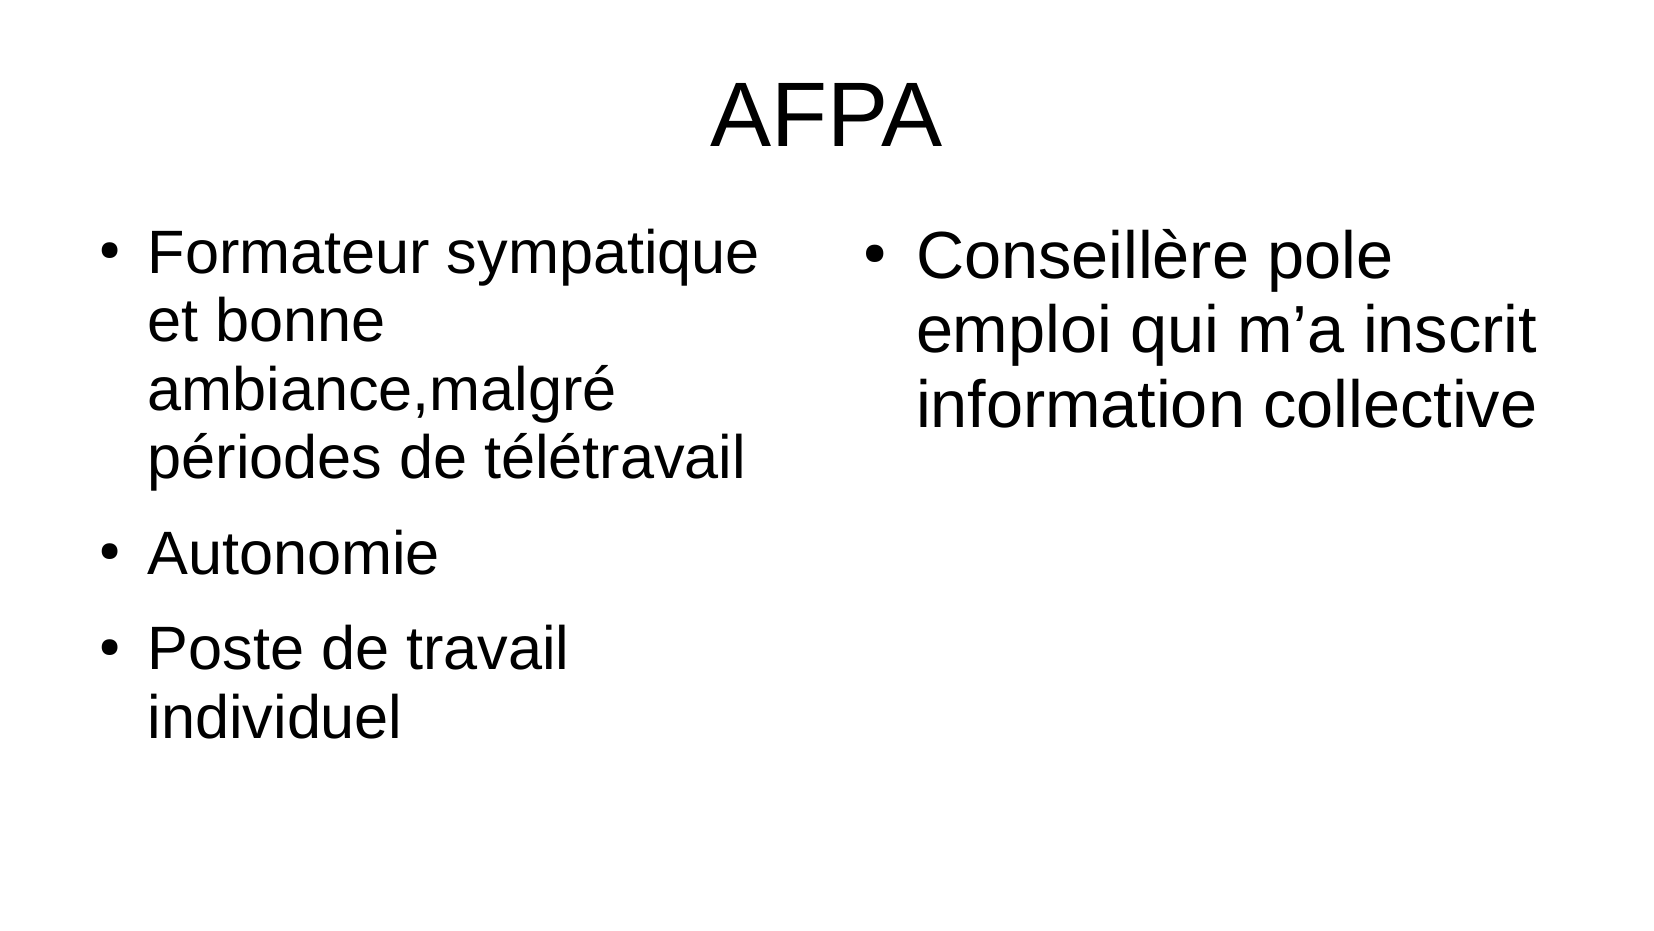

# AFPA
Formateur sympatique et bonne ambiance,malgré périodes de télétravail
Autonomie
Poste de travail individuel
Conseillère pole emploi qui m’a inscrit information collective